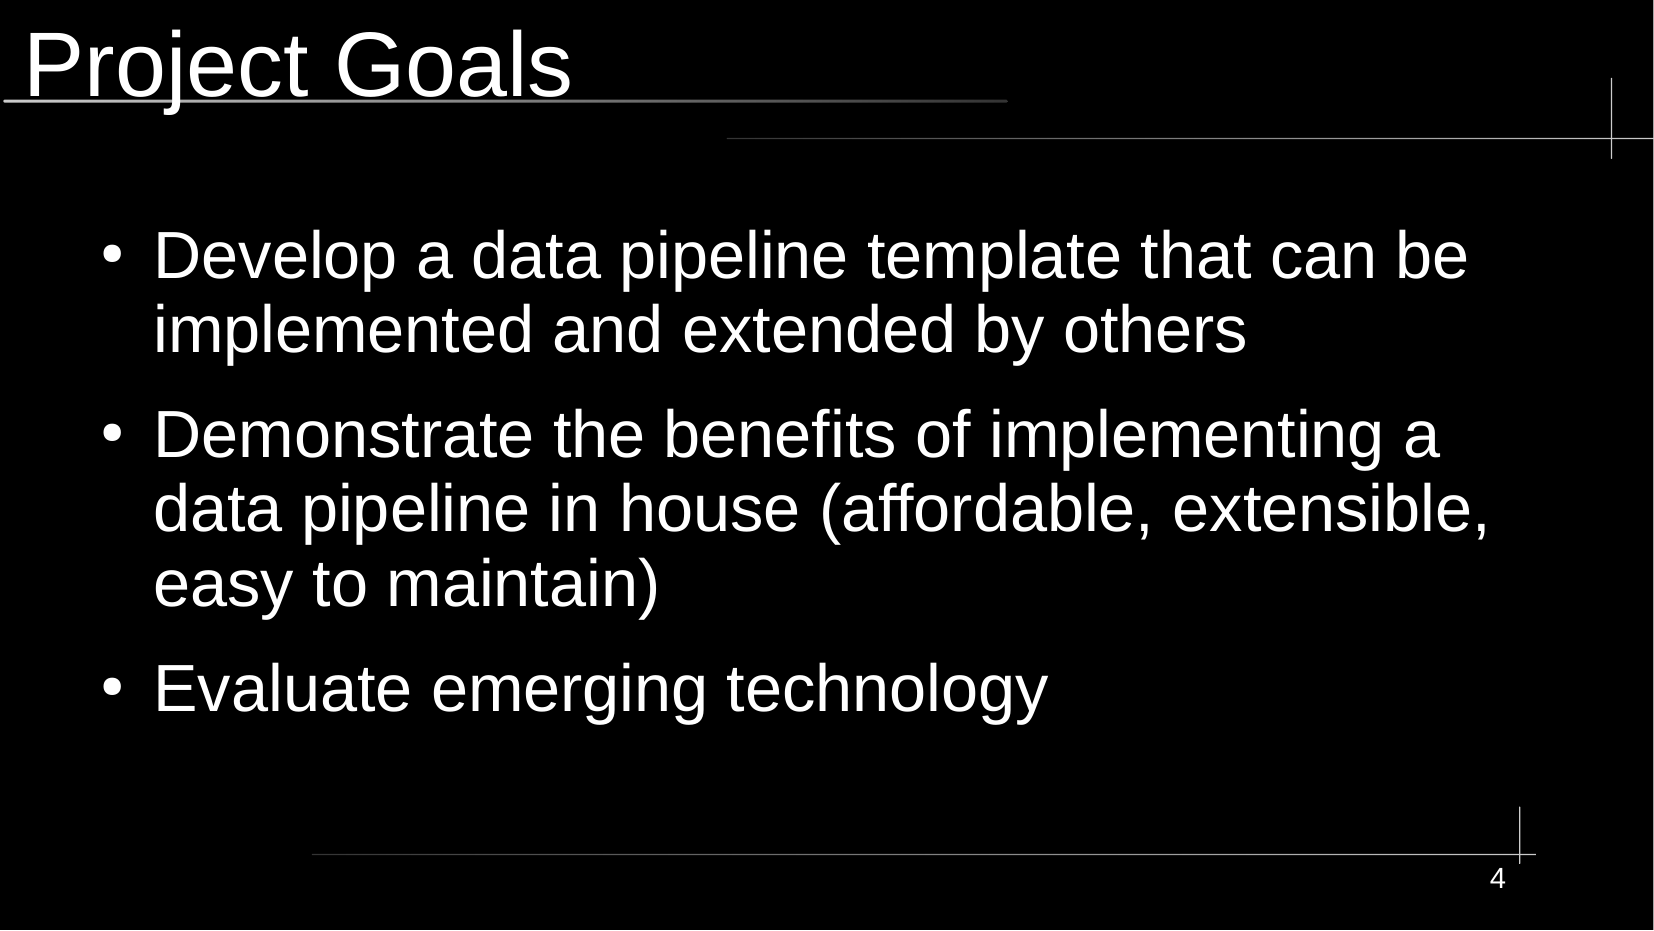

# Project Goals
Develop a data pipeline template that can be implemented and extended by others
Demonstrate the benefits of implementing a data pipeline in house (affordable, extensible, easy to maintain)
Evaluate emerging technology
4